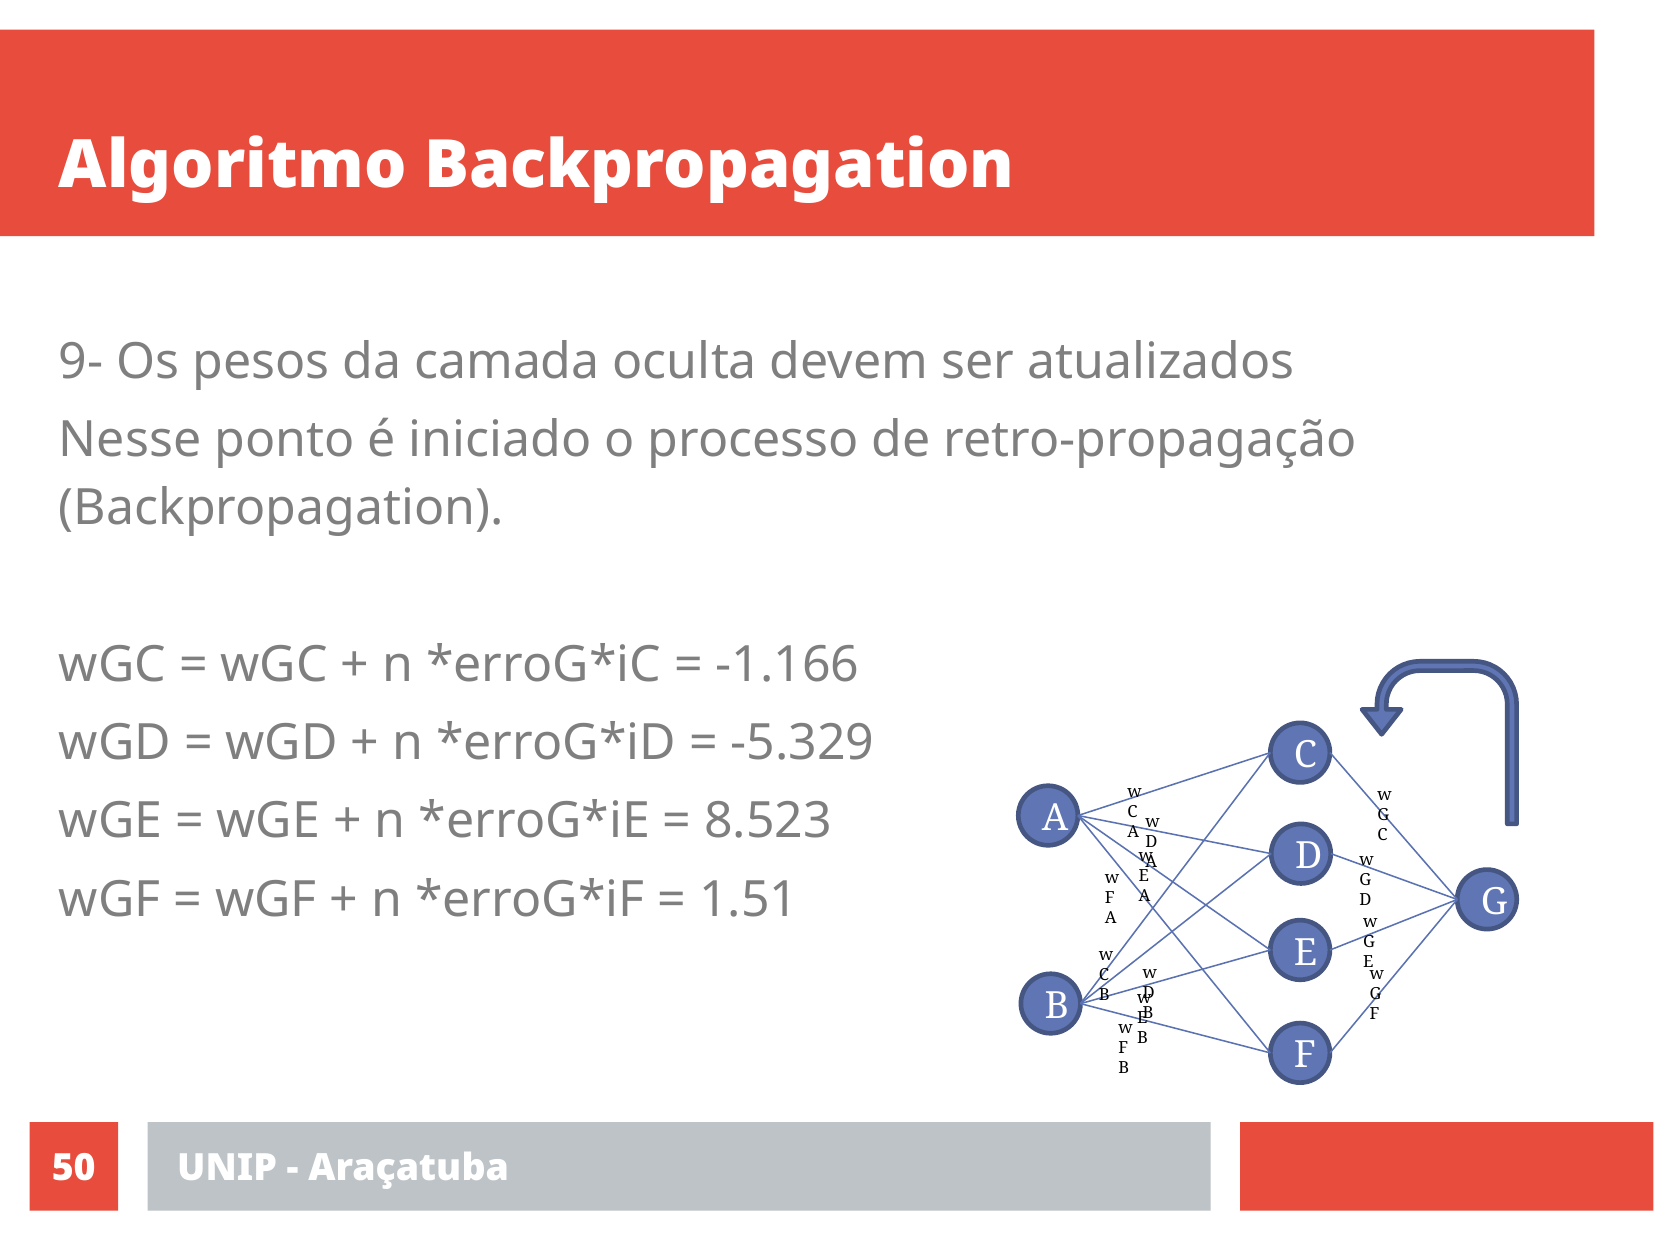

#
Algoritmo Backpropagation
9- Os pesos da camada oculta devem ser atualizados
Nesse ponto é iniciado o processo de retro-propagação (Backpropagation).
wGC = wGC + n *erroG*iC = -1.166
wGD = wGD + n *erroG*iD = -5.329
wGE = wGE + n *erroG*iE = 8.523
wGF = wGF + n *erroG*iF = 1.51
C
wCA
wGC
A
wDA
D
wEA
wGD
wFA
G
wGE
E
wCB
wDB
wGF
B
wEB
wFB
F
50
UNIP - Araçatuba